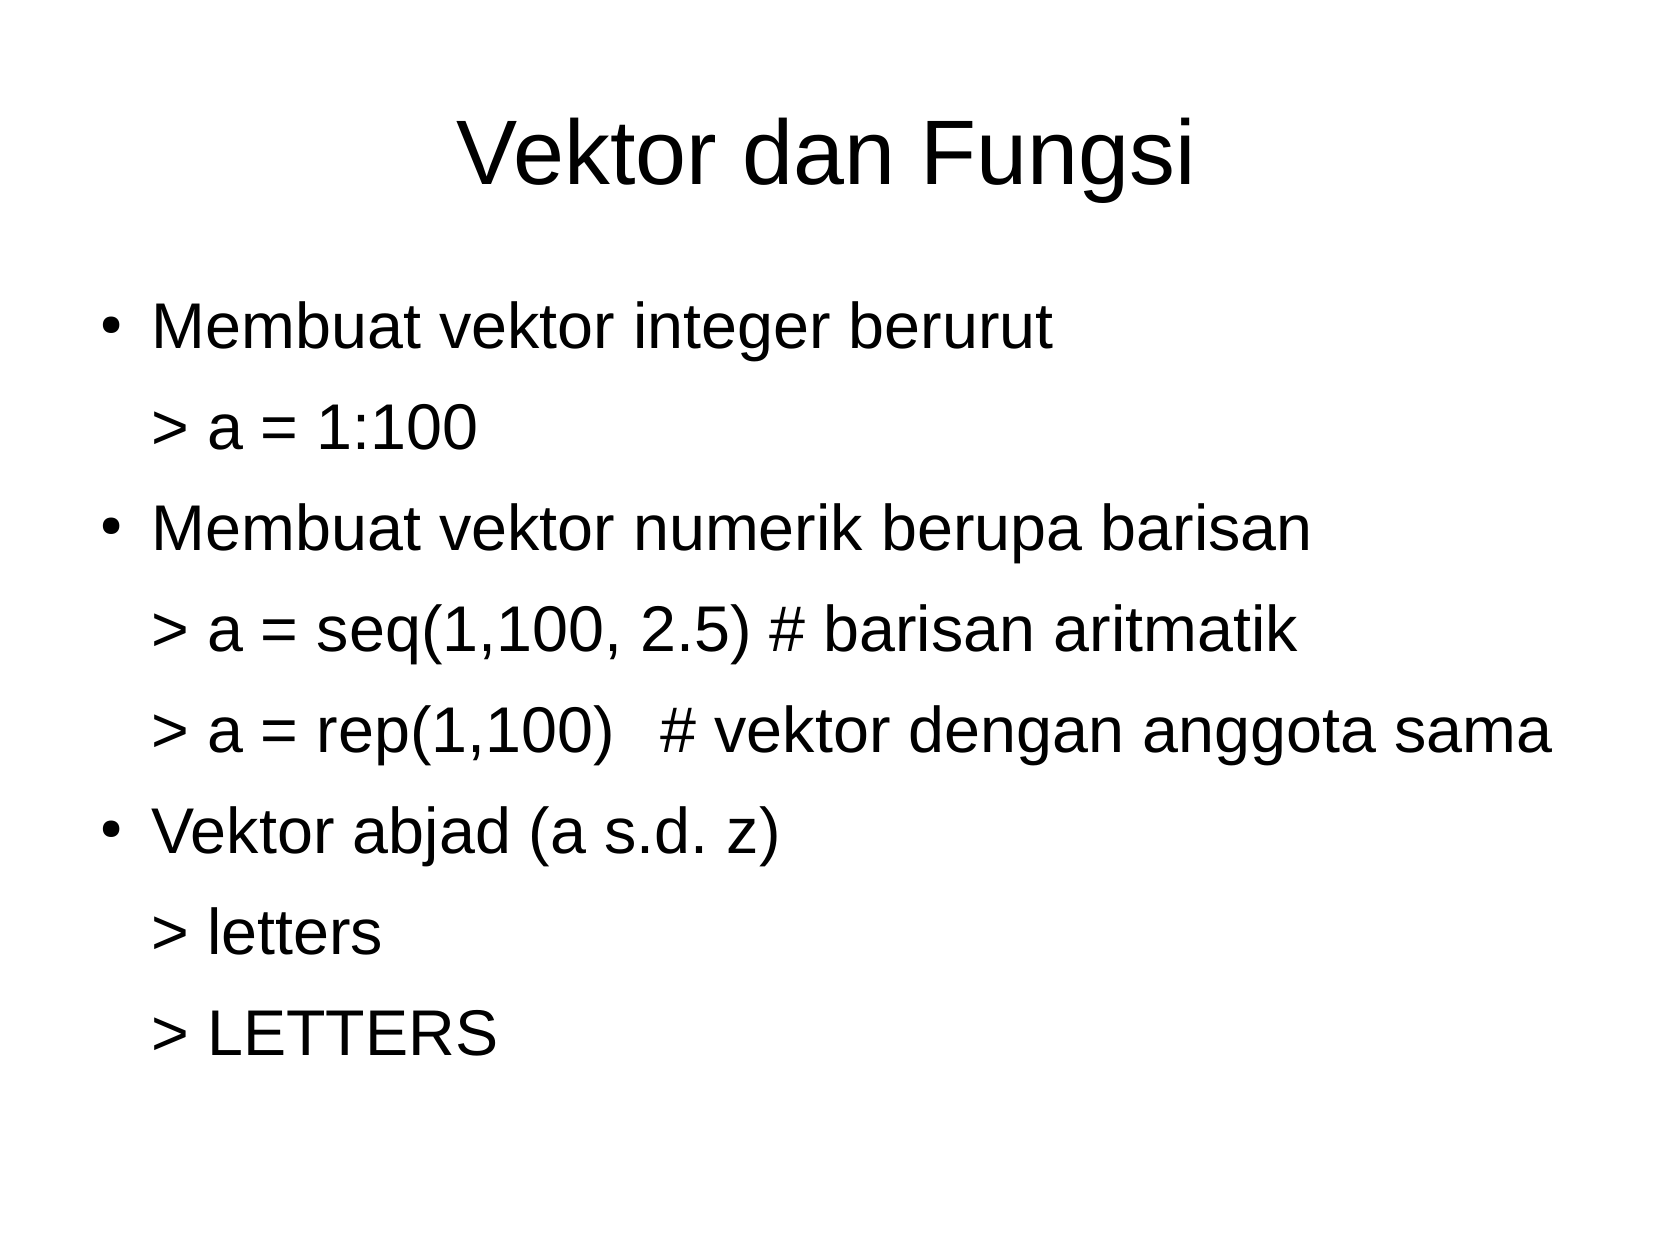

# Vektor dan Fungsi
Membuat vektor integer berurut
> a = 1:100
Membuat vektor numerik berupa barisan
> a = seq(1,100, 2.5) # barisan aritmatik
> a = rep(1,100)	# vektor dengan anggota sama
Vektor abjad (a s.d. z)
> letters
> LETTERS